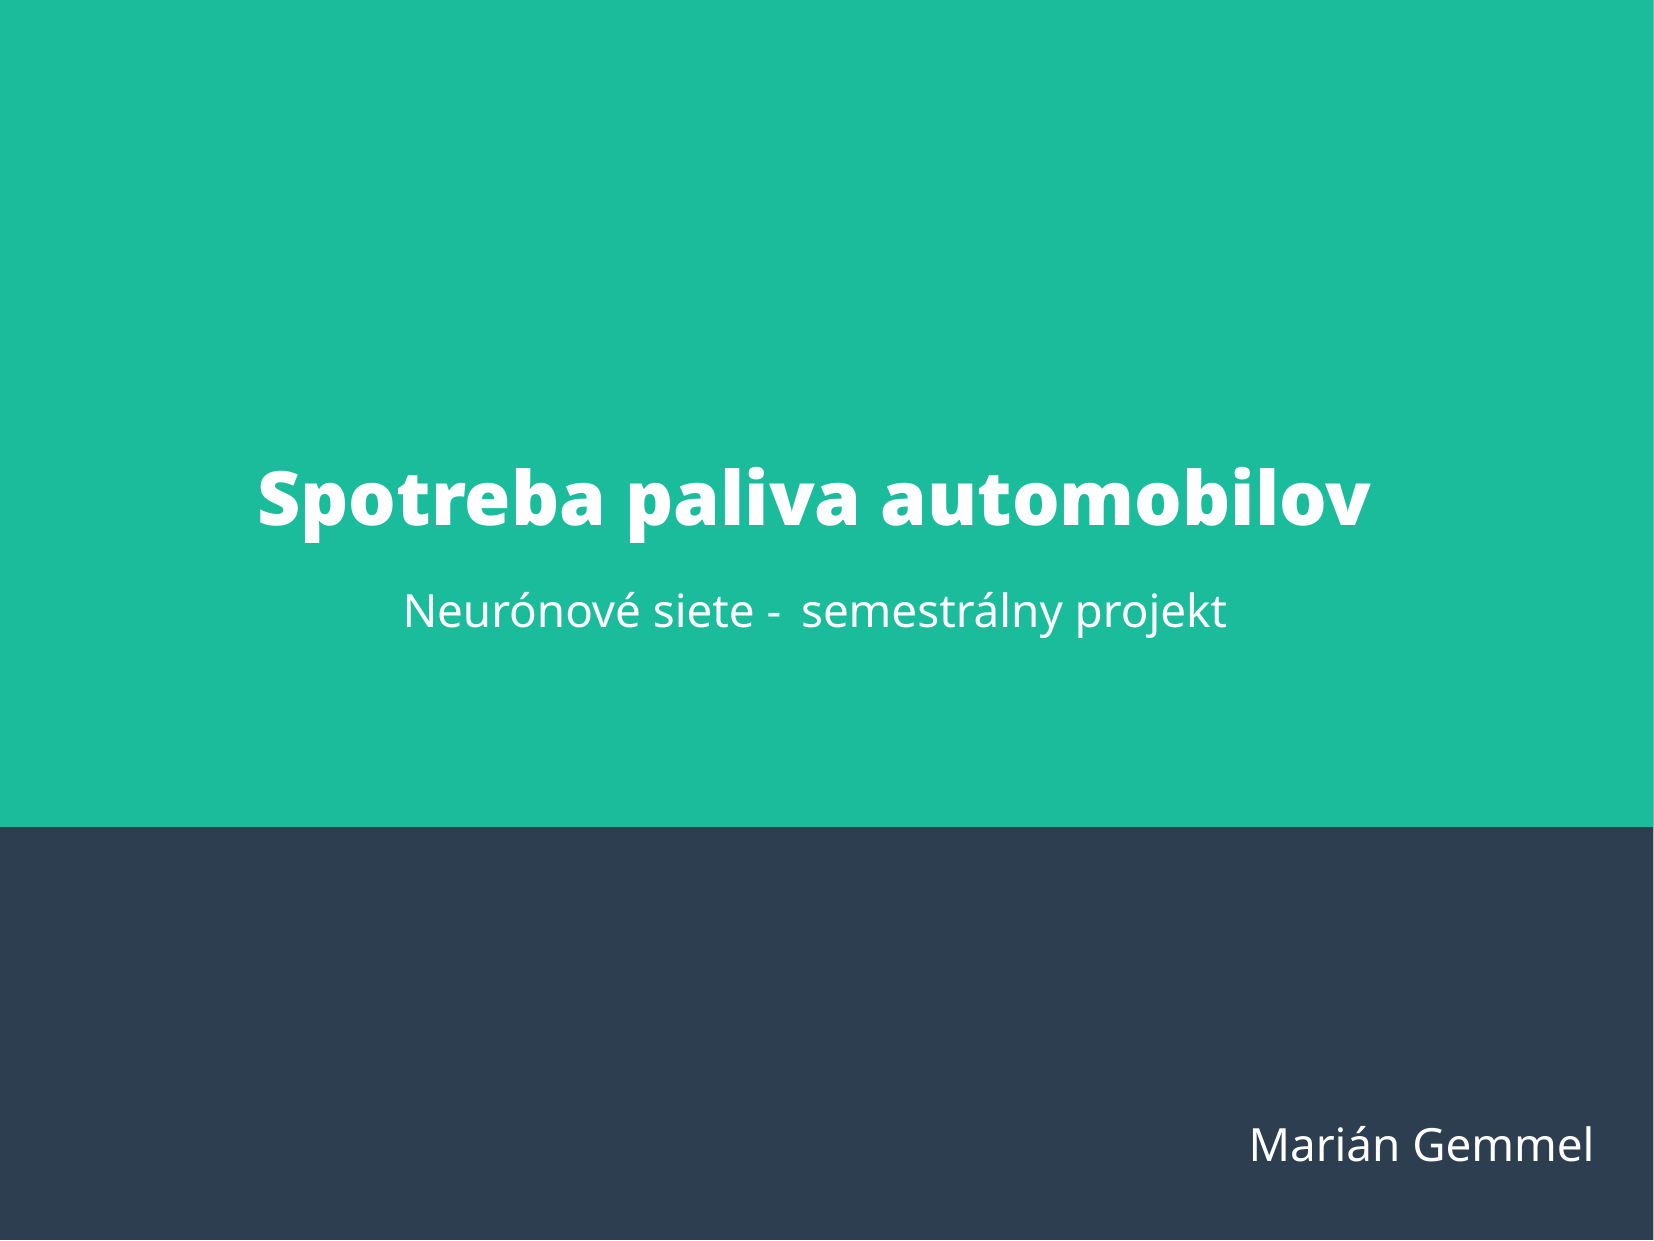

# Spotreba paliva automobilov Neurónové siete - semestrálny projekt
Marián Gemmel